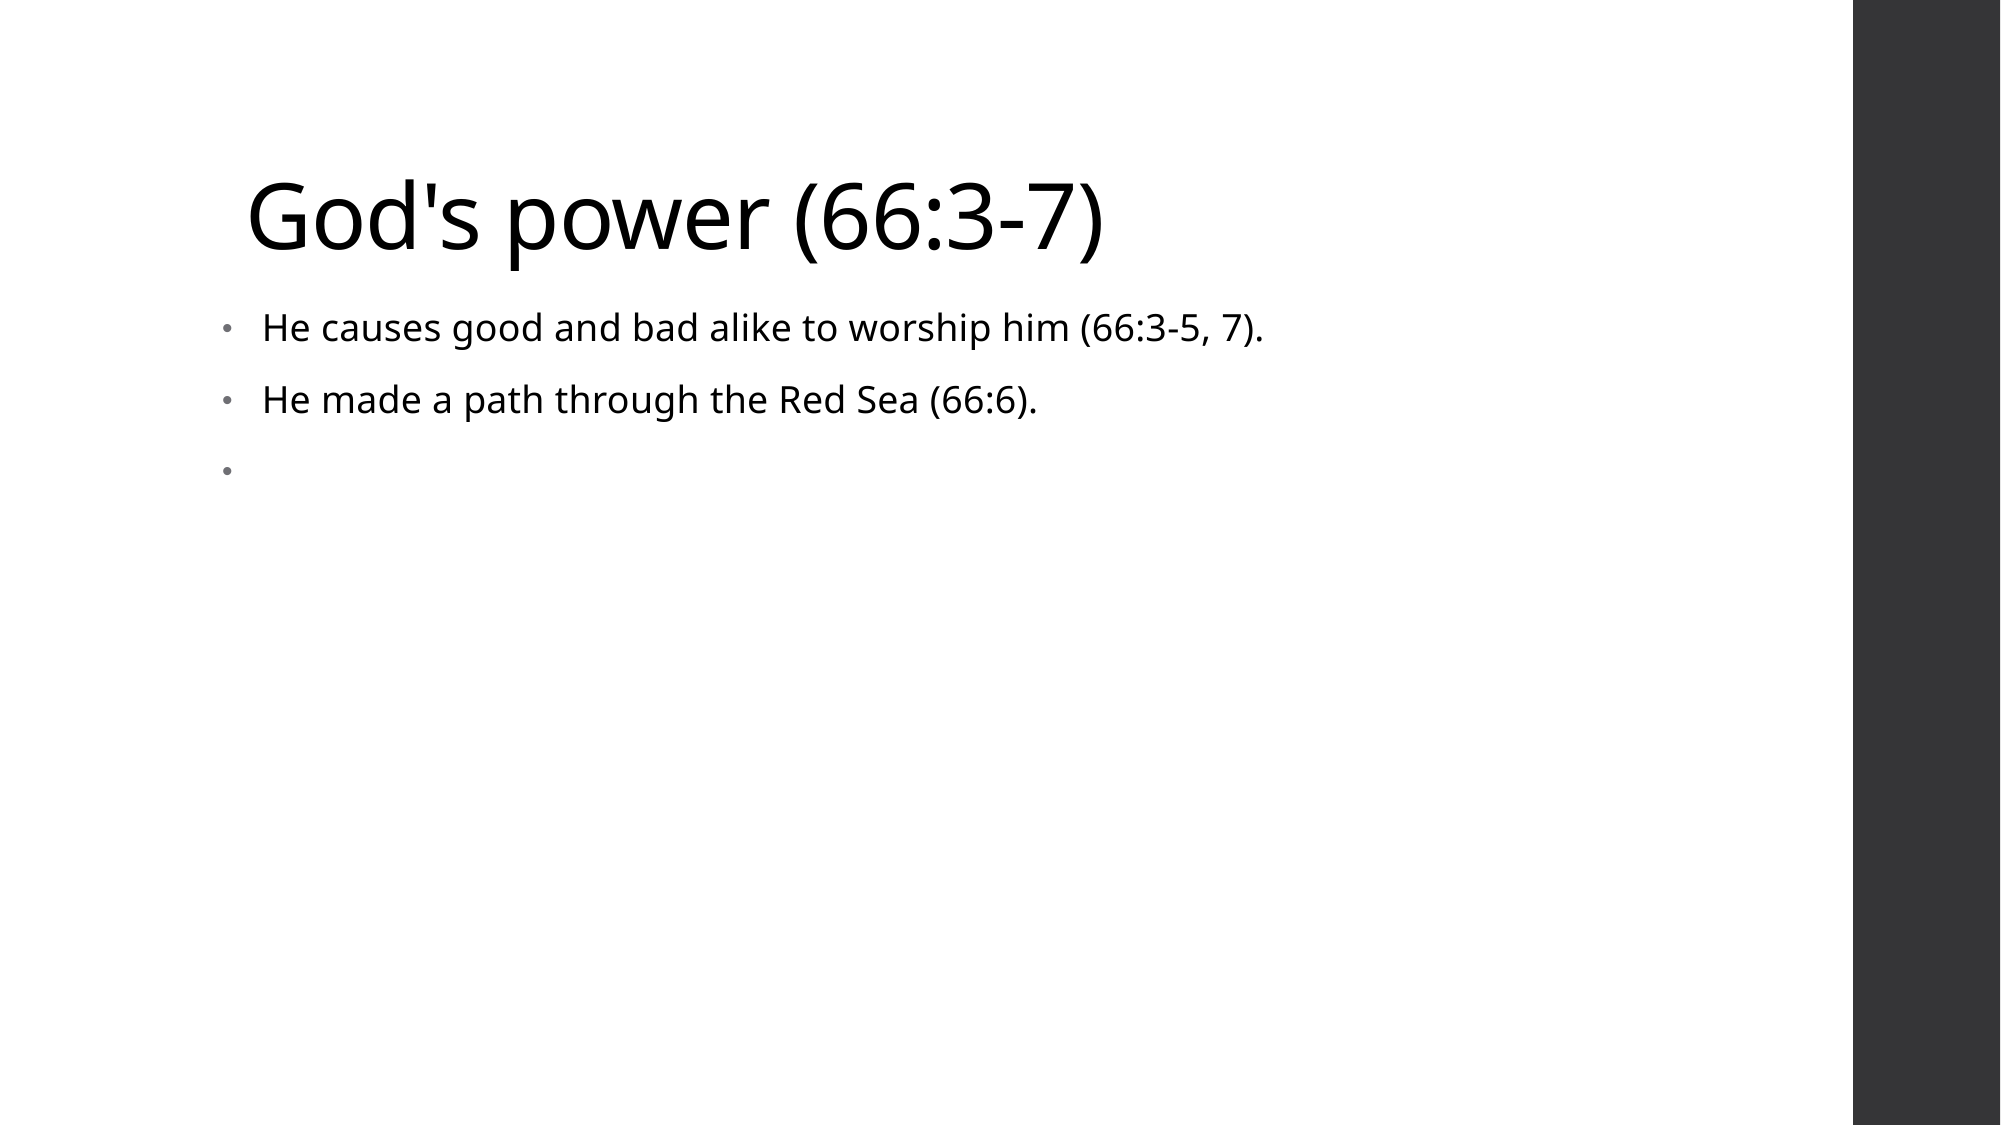

# God's power (66:3-7)
 He causes good and bad alike to worship him (66:3-5, 7).
 He made a path through the Red Sea (66:6).